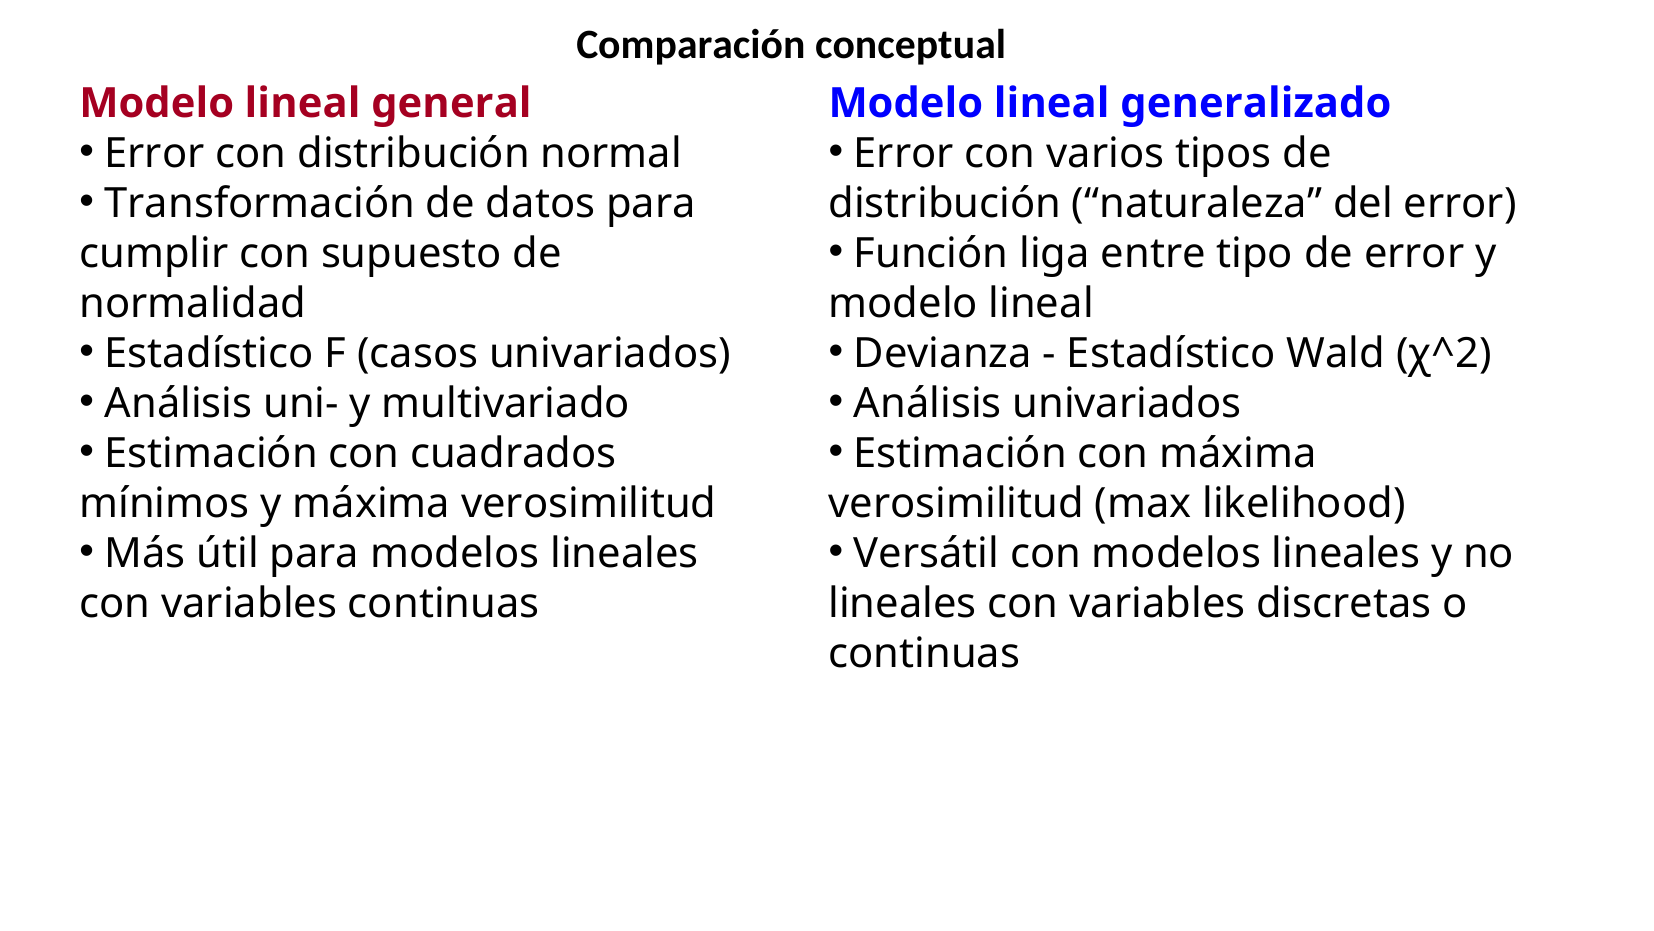

Comparación conceptual
Modelo lineal general
 Error con distribución normal
 Transformación de datos para cumplir con supuesto de normalidad
 Estadístico F (casos univariados)
 Análisis uni- y multivariado
 Estimación con cuadrados mínimos y máxima verosimilitud
 Más útil para modelos lineales con variables continuas
Modelo lineal generalizado
 Error con varios tipos de distribución (“naturaleza” del error)
 Función liga entre tipo de error y modelo lineal
 Devianza - Estadístico Wald (χ^2)
 Análisis univariados
 Estimación con máxima verosimilitud (max likelihood)
 Versátil con modelos lineales y no lineales con variables discretas o continuas